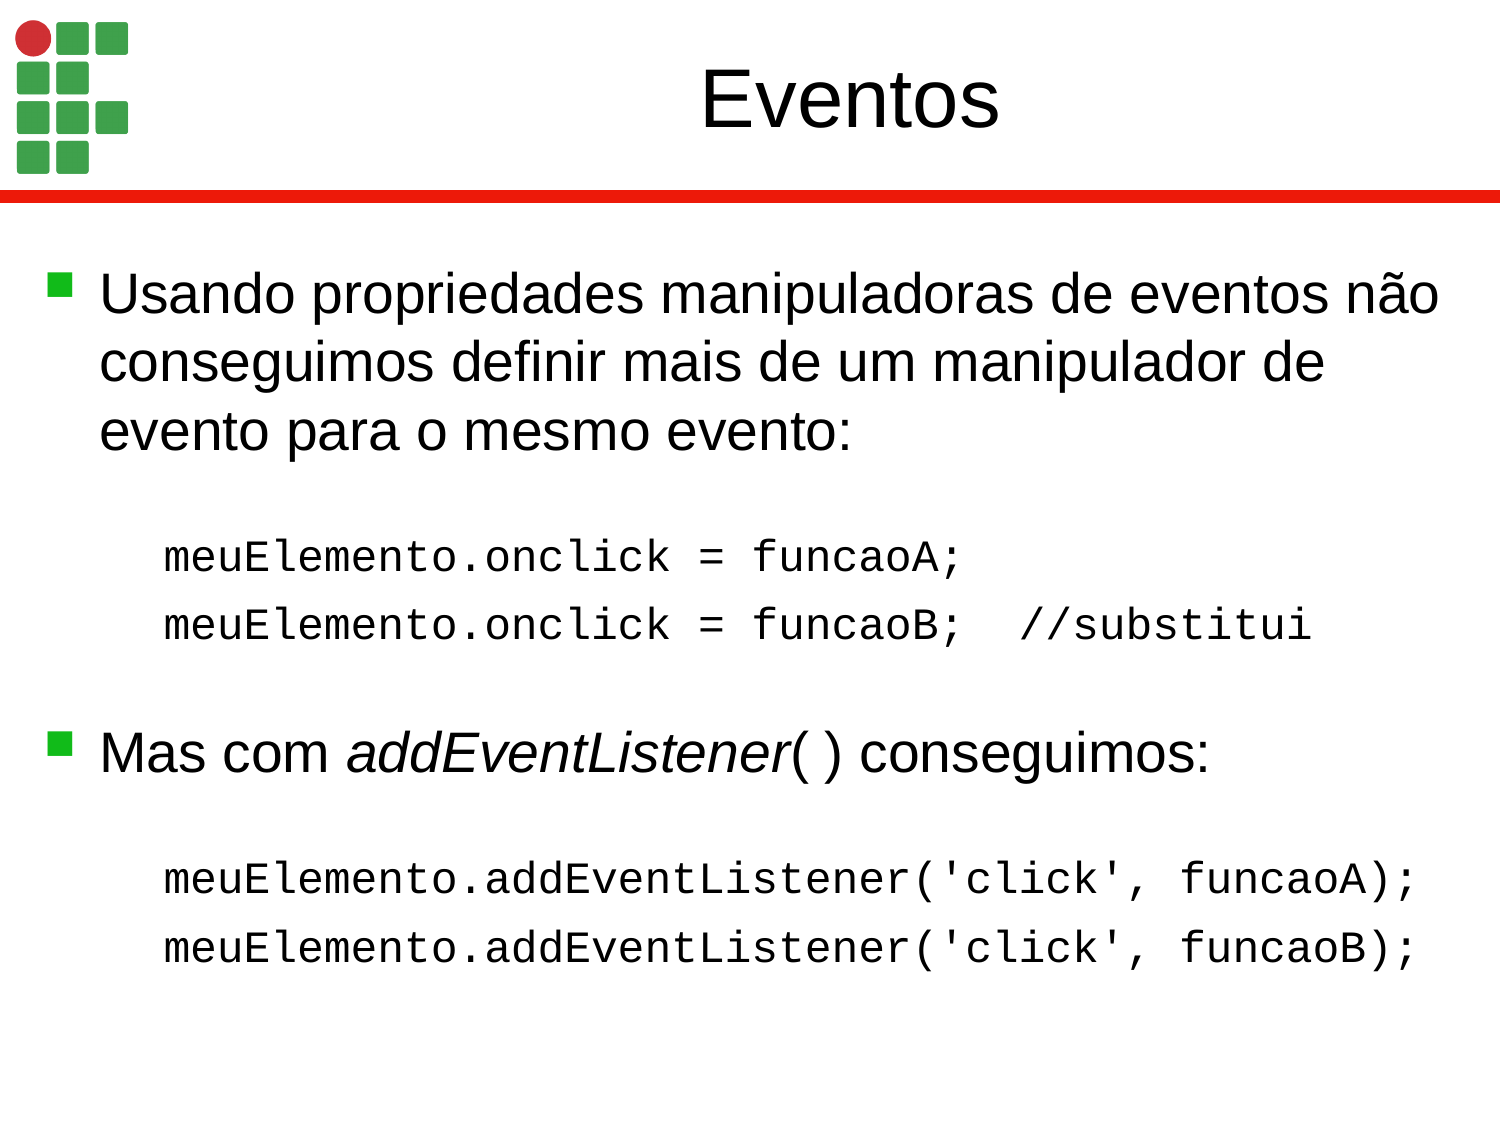

# Eventos
Usando propriedades manipuladoras de eventos não conseguimos definir mais de um manipulador de evento para o mesmo evento:
meuElemento.onclick = funcaoA;
meuElemento.onclick = funcaoB; //substitui
Mas com addEventListener( ) conseguimos:
meuElemento.addEventListener('click', funcaoA);
meuElemento.addEventListener('click', funcaoB);